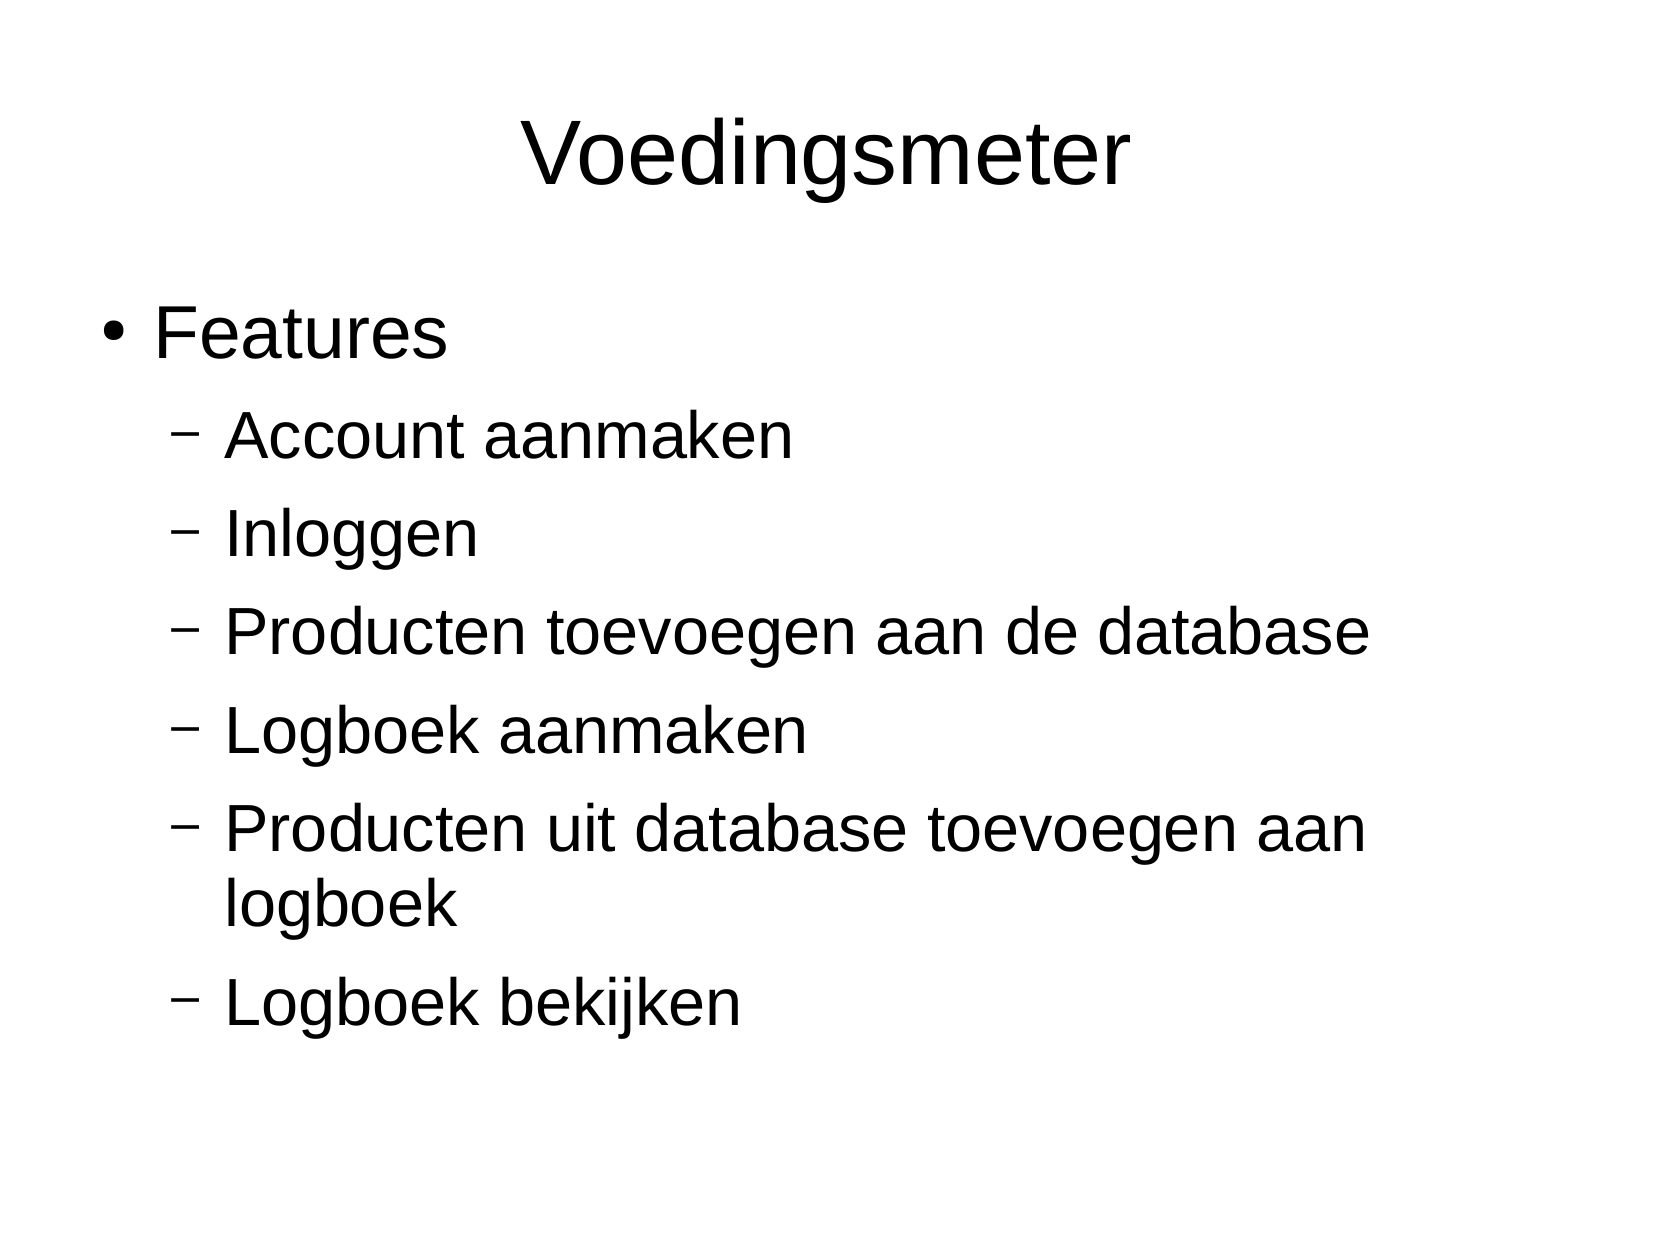

# Voedingsmeter
Features
Account aanmaken
Inloggen
Producten toevoegen aan de database
Logboek aanmaken
Producten uit database toevoegen aan logboek
Logboek bekijken